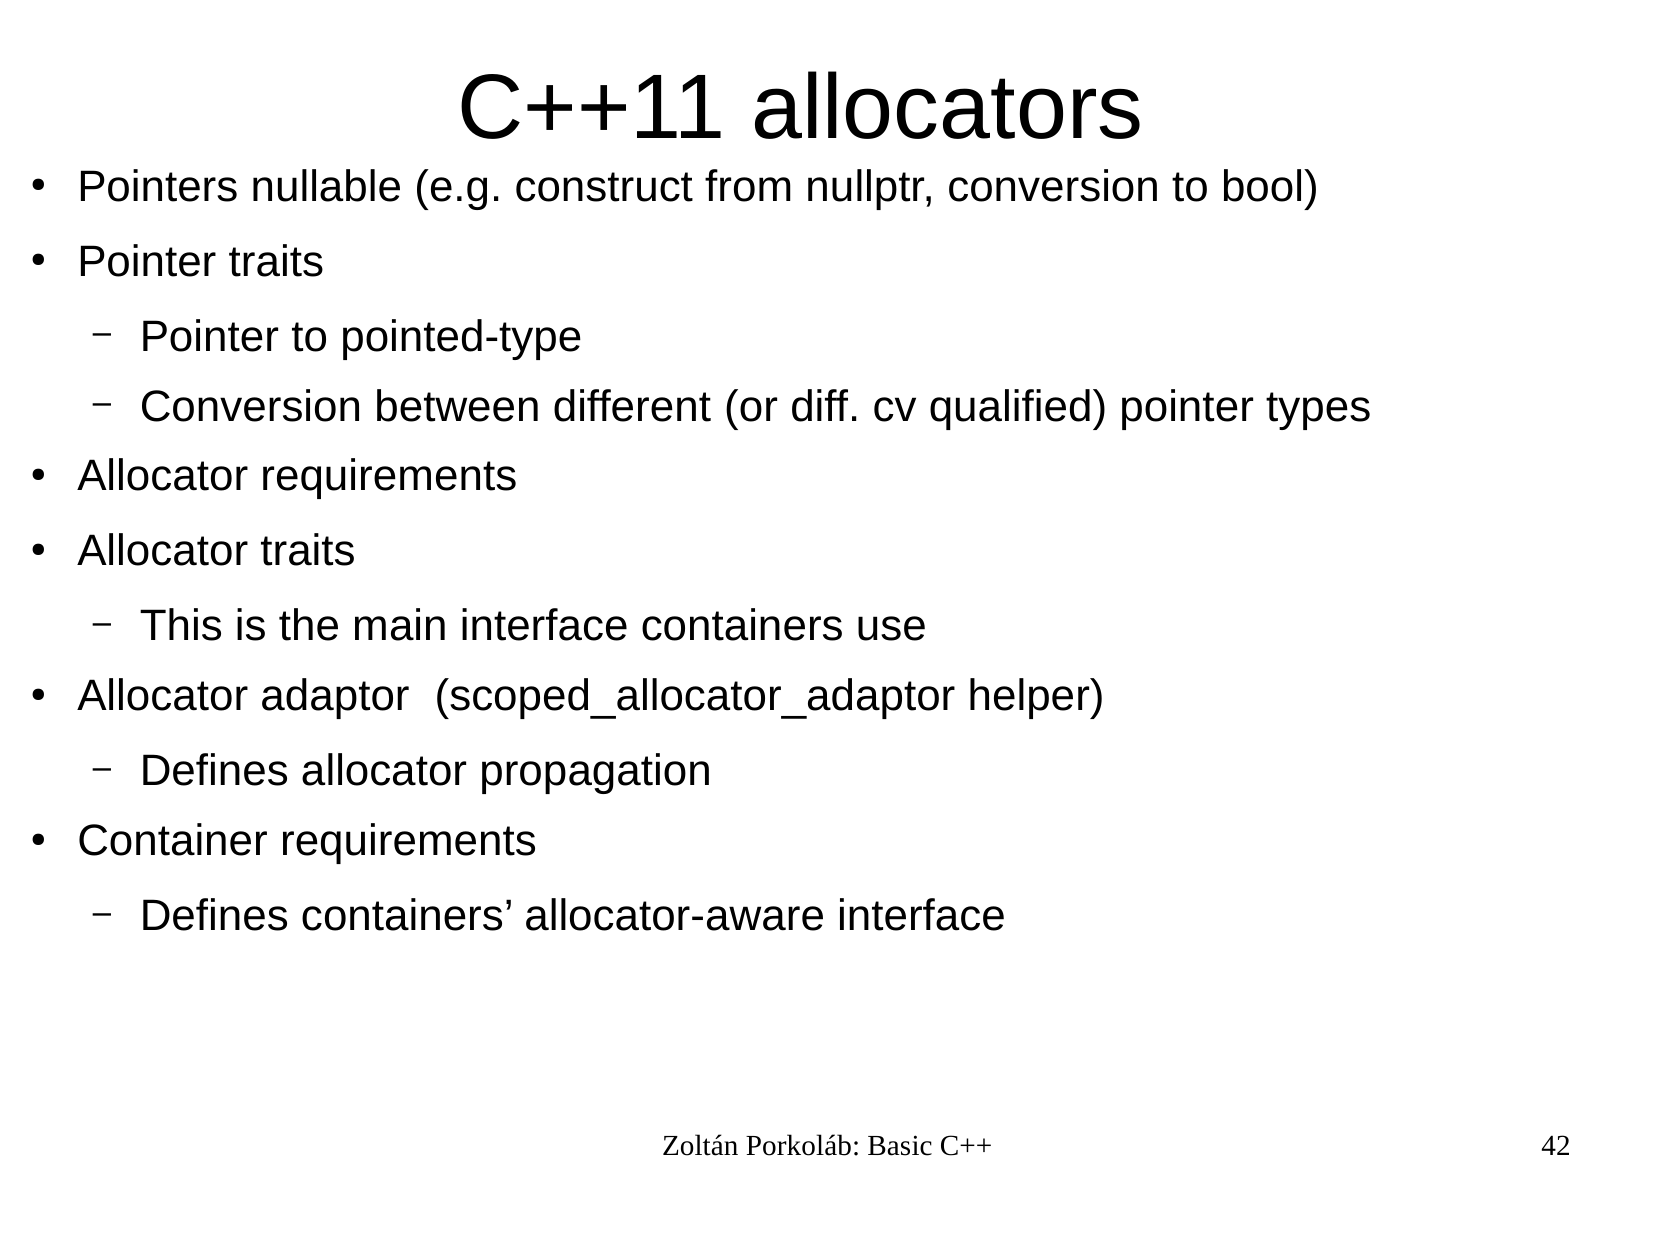

# C++11 allocators
Pointers nullable (e.g. construct from nullptr, conversion to bool)
Pointer traits
Pointer to pointed-type
Conversion between different (or diff. cv qualified) pointer types
Allocator requirements
Allocator traits
This is the main interface containers use
Allocator adaptor (scoped_allocator_adaptor helper)
Defines allocator propagation
Container requirements
Defines containers’ allocator-aware interface
Zoltán Porkoláb: Basic C++
42